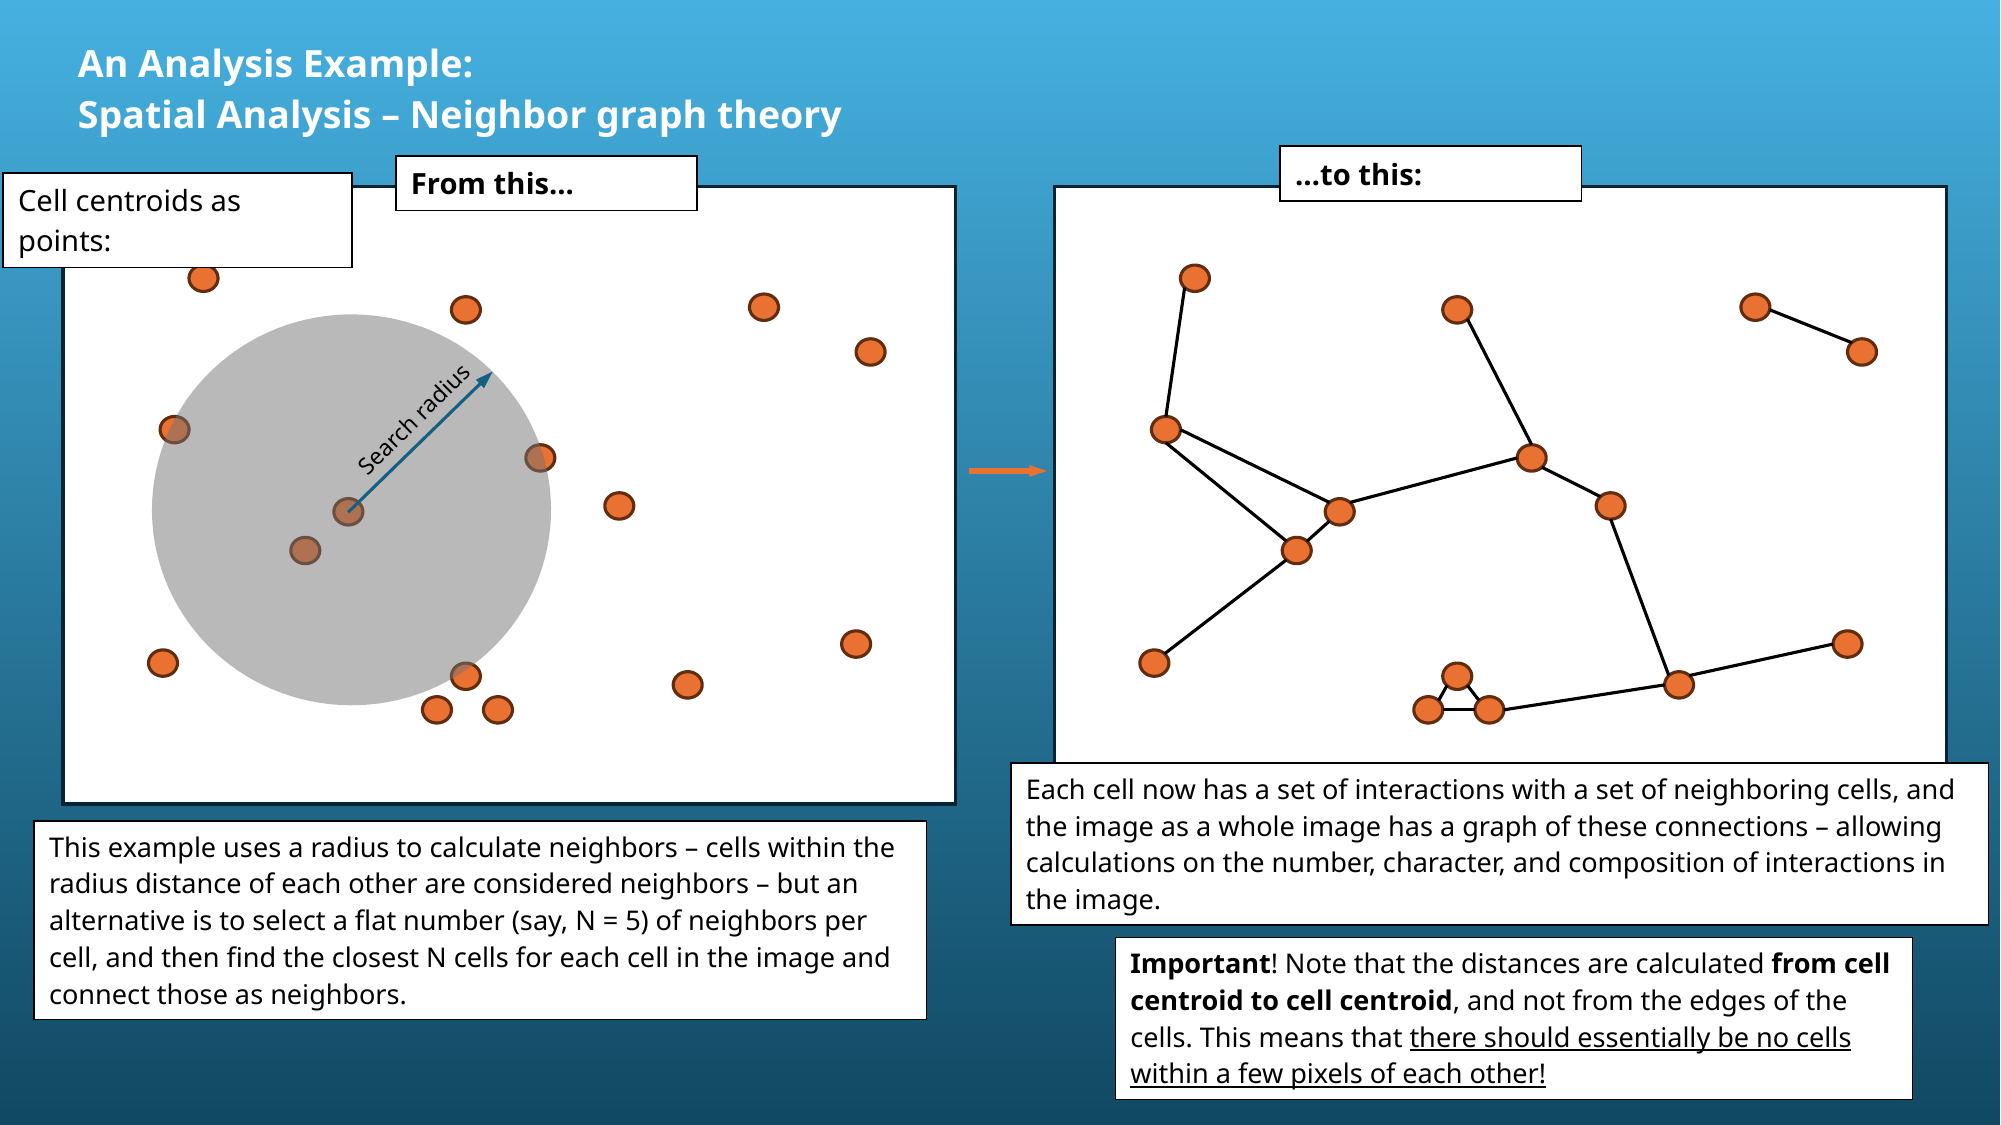

An Analysis Example:
Spatial Analysis – Neighbor graph theory
…to this:
From this...
Cell centroids as points:
Search radius
Each cell now has a set of interactions with a set of neighboring cells, and the image as a whole image has a graph of these connections – allowing calculations on the number, character, and composition of interactions in the image.
This example uses a radius to calculate neighbors – cells within the radius distance of each other are considered neighbors – but an alternative is to select a flat number (say, N = 5) of neighbors per cell, and then find the closest N cells for each cell in the image and connect those as neighbors.
Important! Note that the distances are calculated from cell centroid to cell centroid, and not from the edges of the cells. This means that there should essentially be no cells within a few pixels of each other!